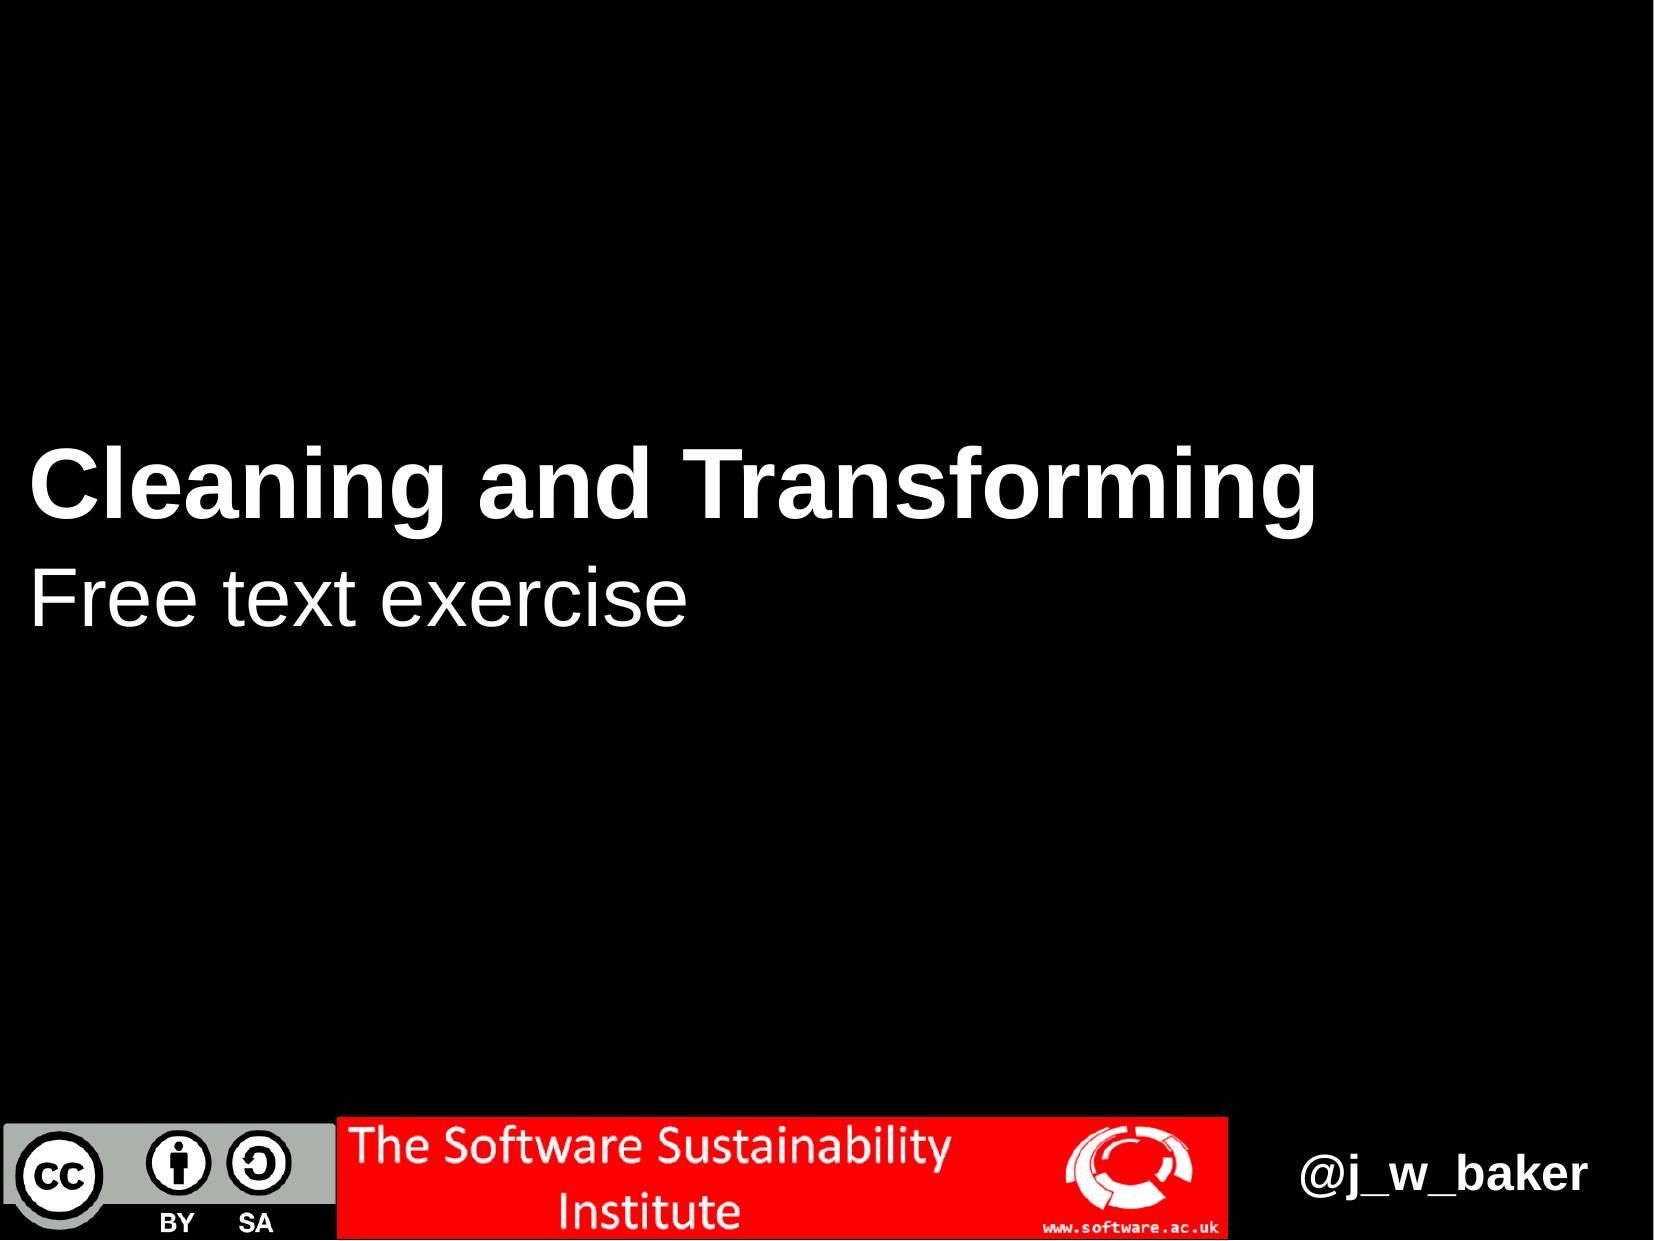

Cleaning and Transforming
Free text exercise
@j_w_baker